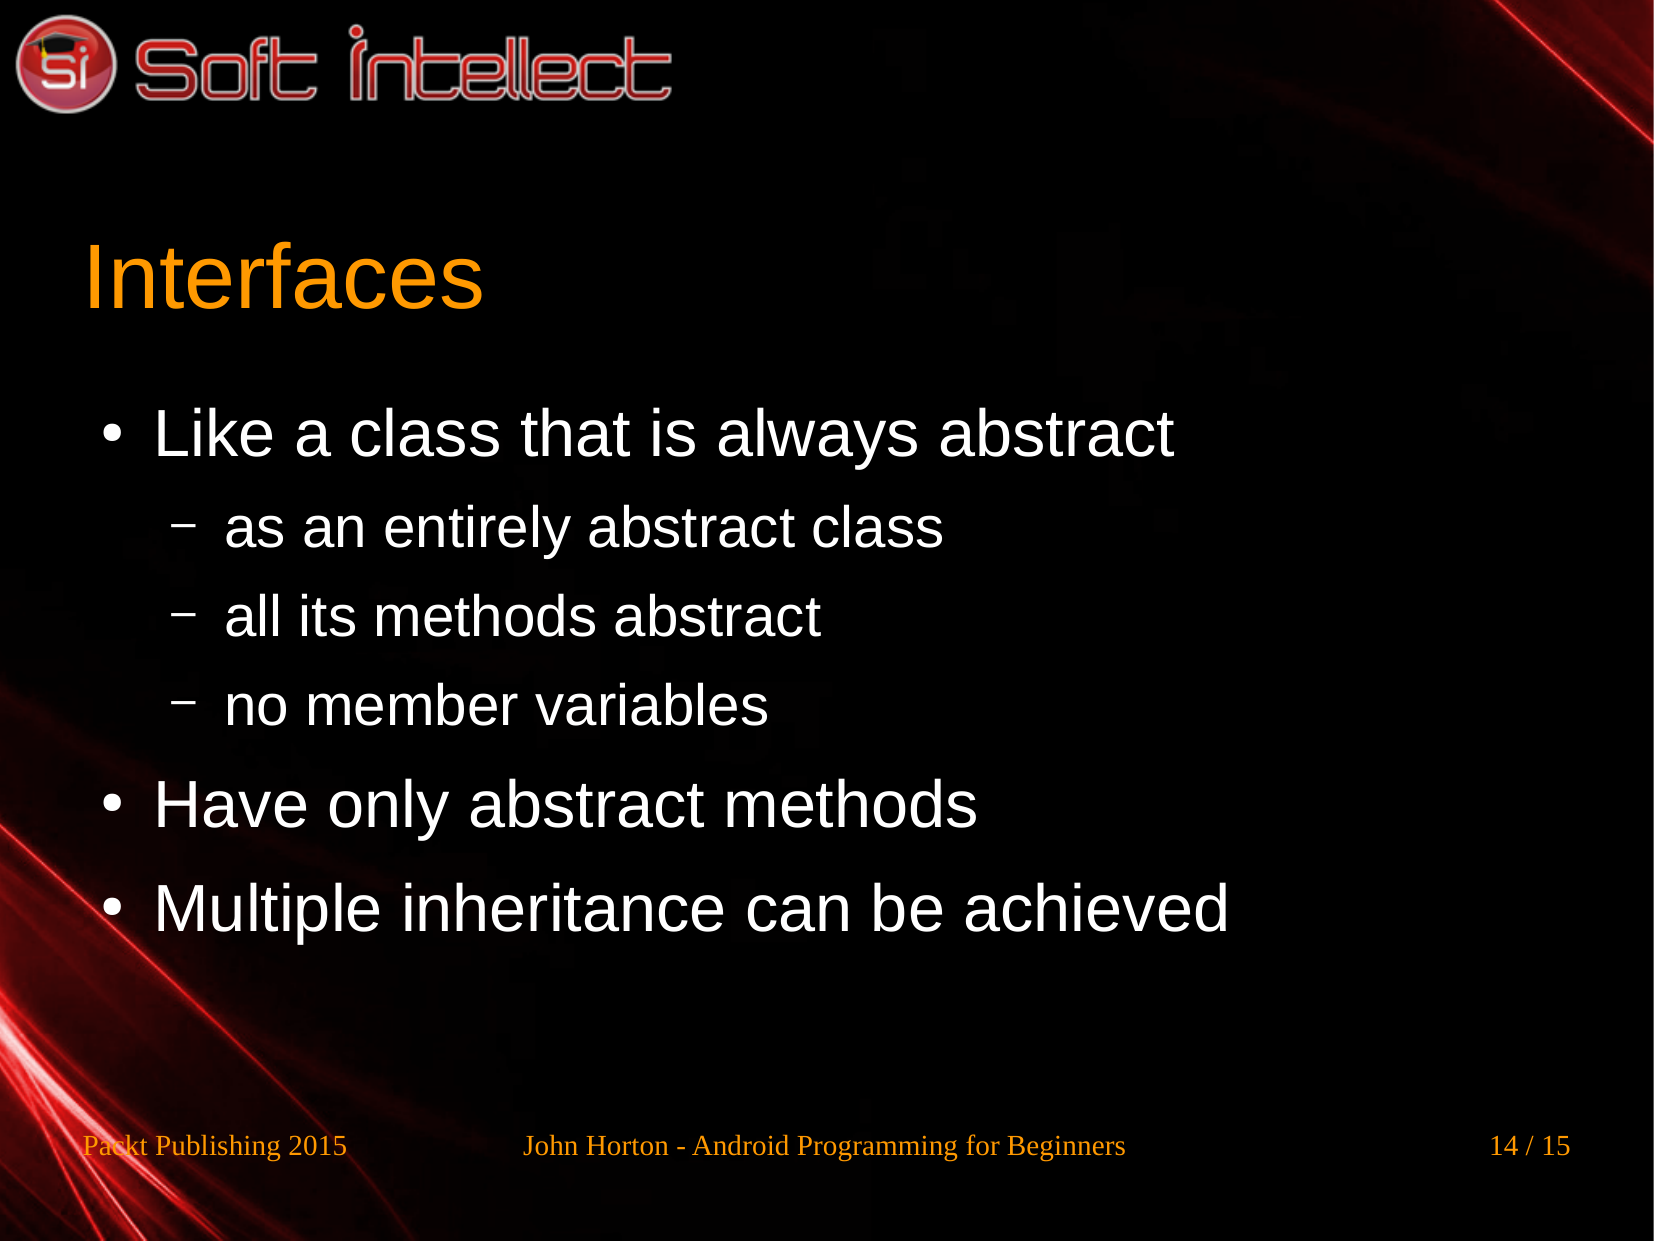

# Interfaces
Like a class that is always abstract
as an entirely abstract class
all its methods abstract
no member variables
Have only abstract methods
Multiple inheritance can be achieved
Packt Publishing 2015
John Horton - Android Programming for Beginners
14